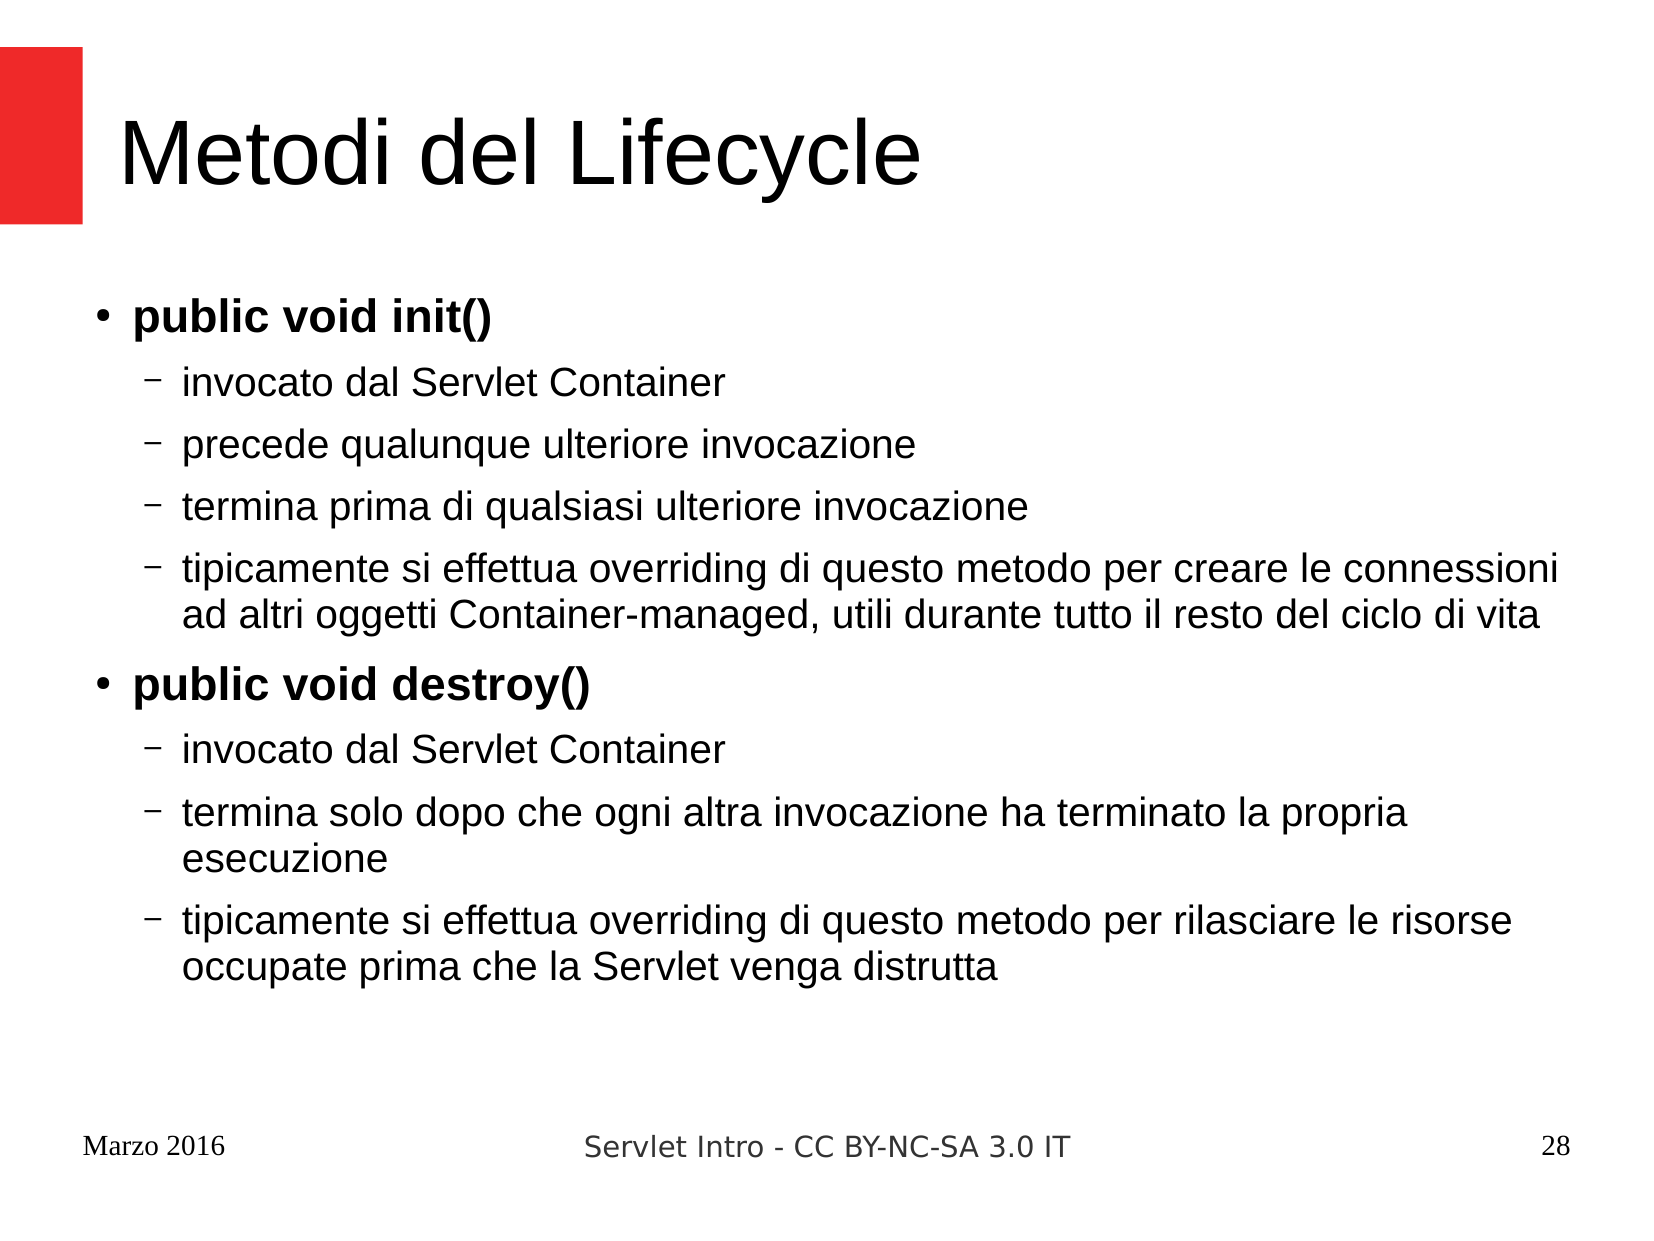

# Metodi del Lifecycle
public void init()
invocato dal Servlet Container
precede qualunque ulteriore invocazione
termina prima di qualsiasi ulteriore invocazione
tipicamente si effettua overriding di questo metodo per creare le connessioni ad altri oggetti Container-managed, utili durante tutto il resto del ciclo di vita
public void destroy()
invocato dal Servlet Container
termina solo dopo che ogni altra invocazione ha terminato la propria esecuzione
tipicamente si effettua overriding di questo metodo per rilasciare le risorse occupate prima che la Servlet venga distrutta
Your Date Here
Your Footer Here
28